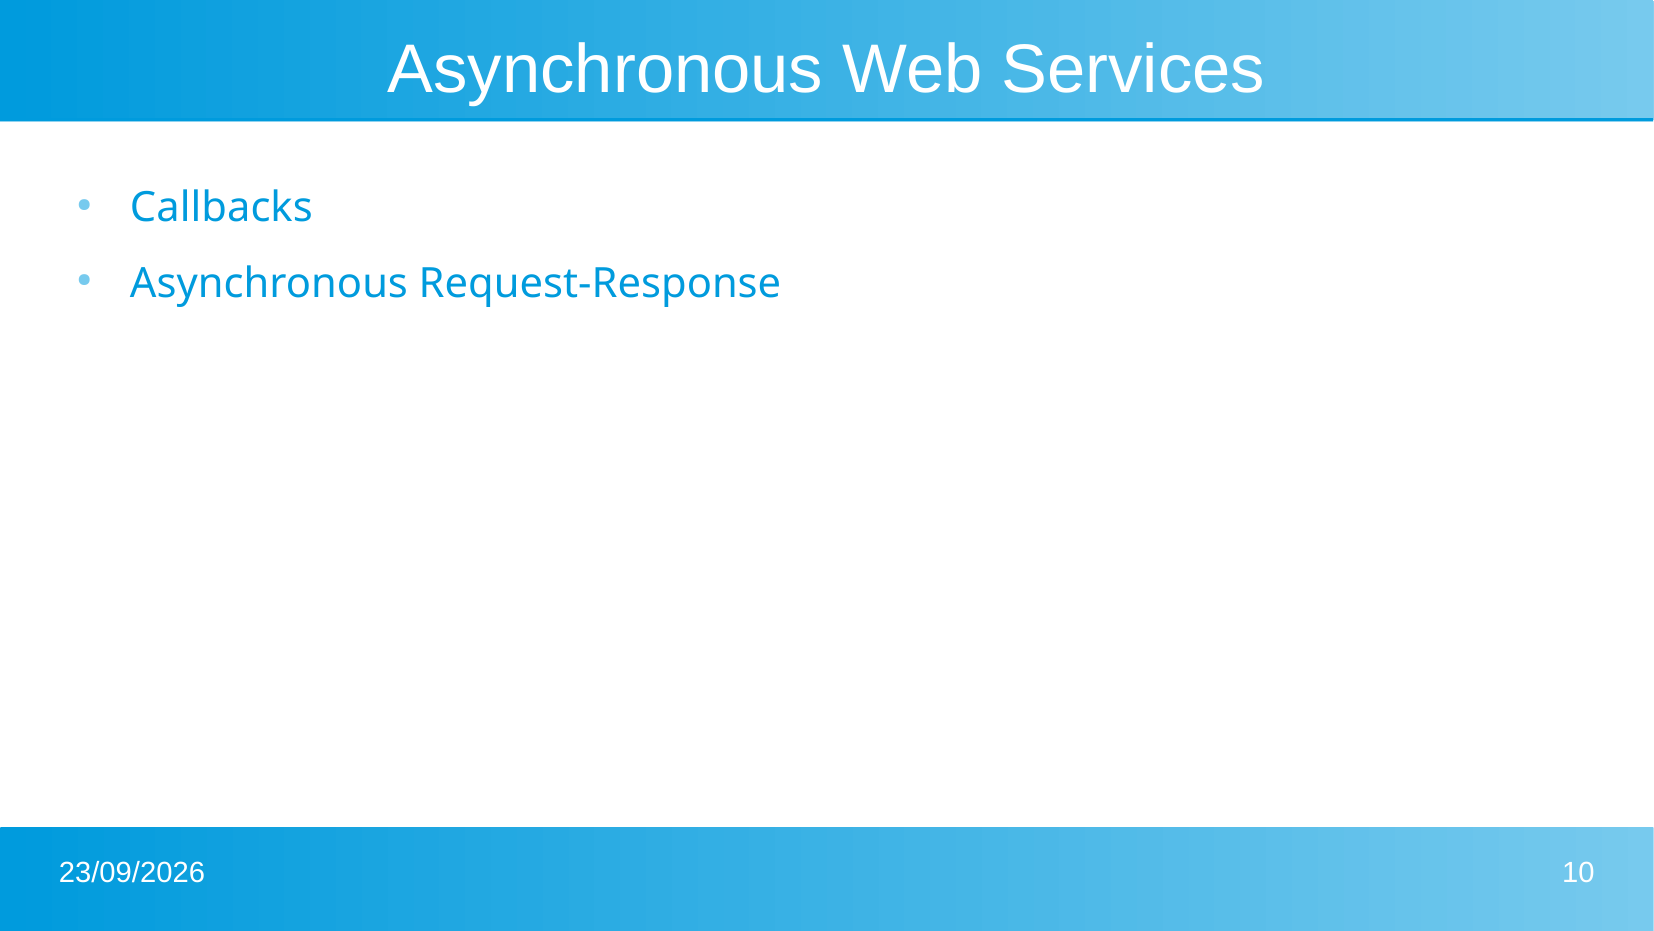

# Asynchronous Web Services
Callbacks
Asynchronous Request-Response
10